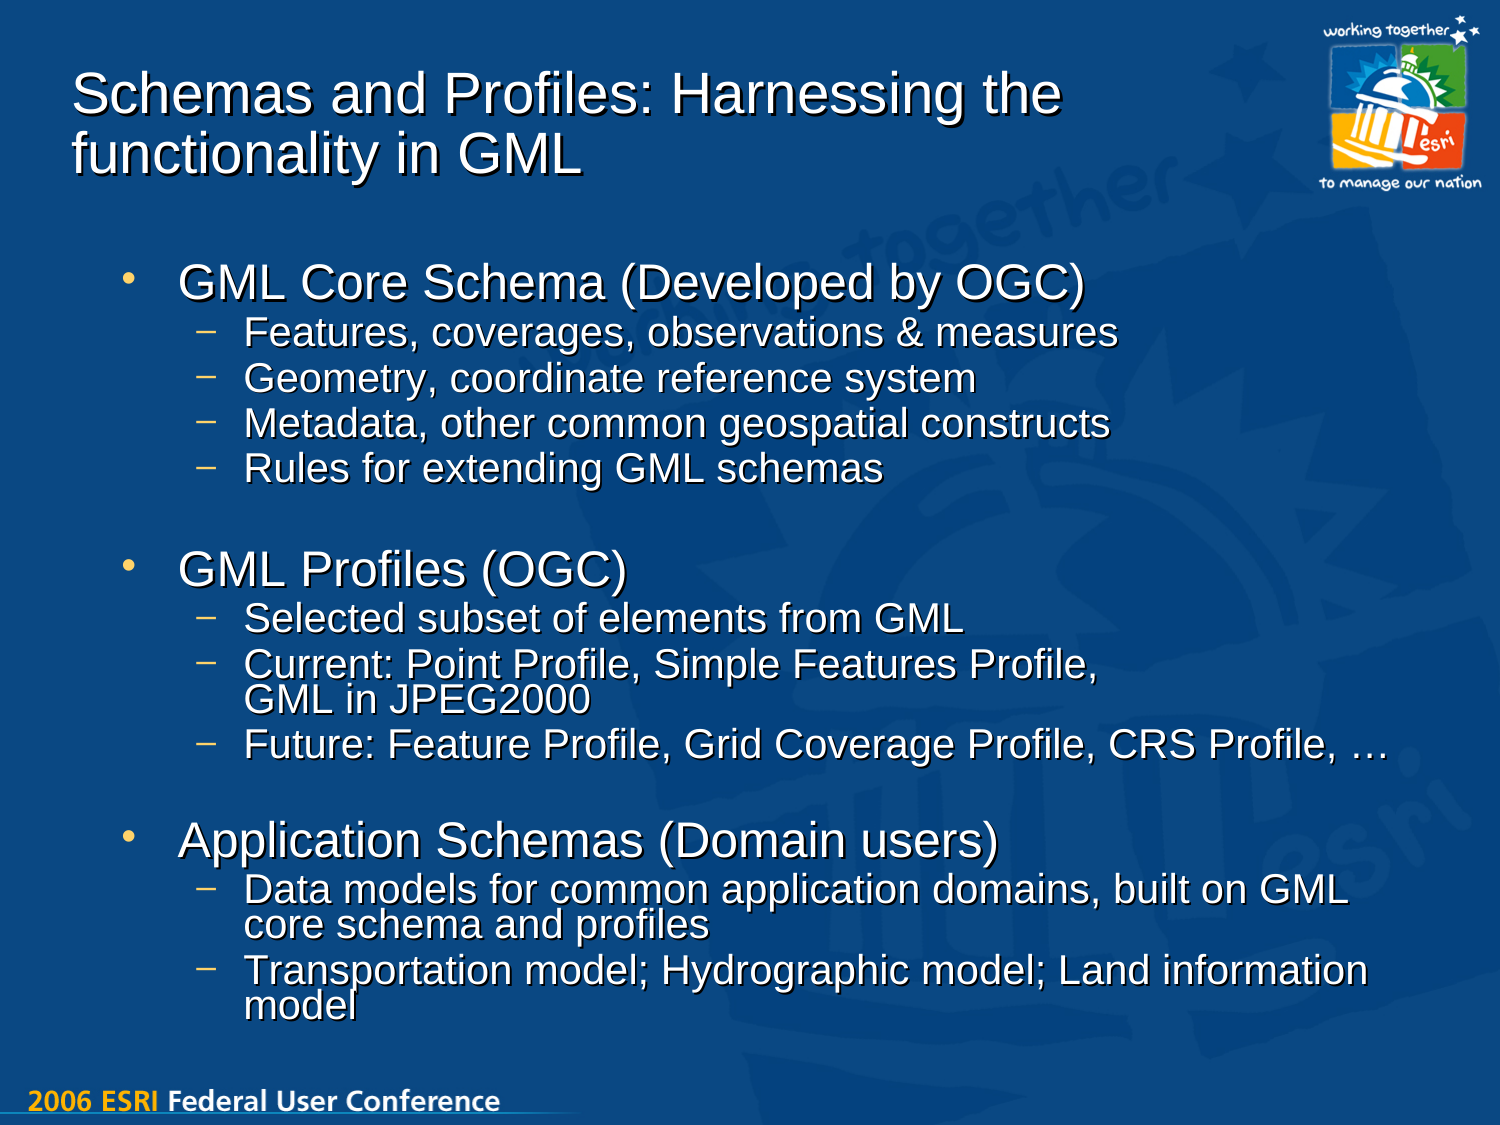

# Schemas and Profiles: Harnessing the functionality in GML
GML Core Schema (Developed by OGC)
Features, coverages, observations & measures
Geometry, coordinate reference system
Metadata, other common geospatial constructs
Rules for extending GML schemas
GML Profiles (OGC)
Selected subset of elements from GML
Current: Point Profile, Simple Features Profile,
GML in JPEG2000
Future: Feature Profile, Grid Coverage Profile, CRS Profile, …
Application Schemas (Domain users)
Data models for common application domains, built on GML core schema and profiles
Transportation model; Hydrographic model; Land information model